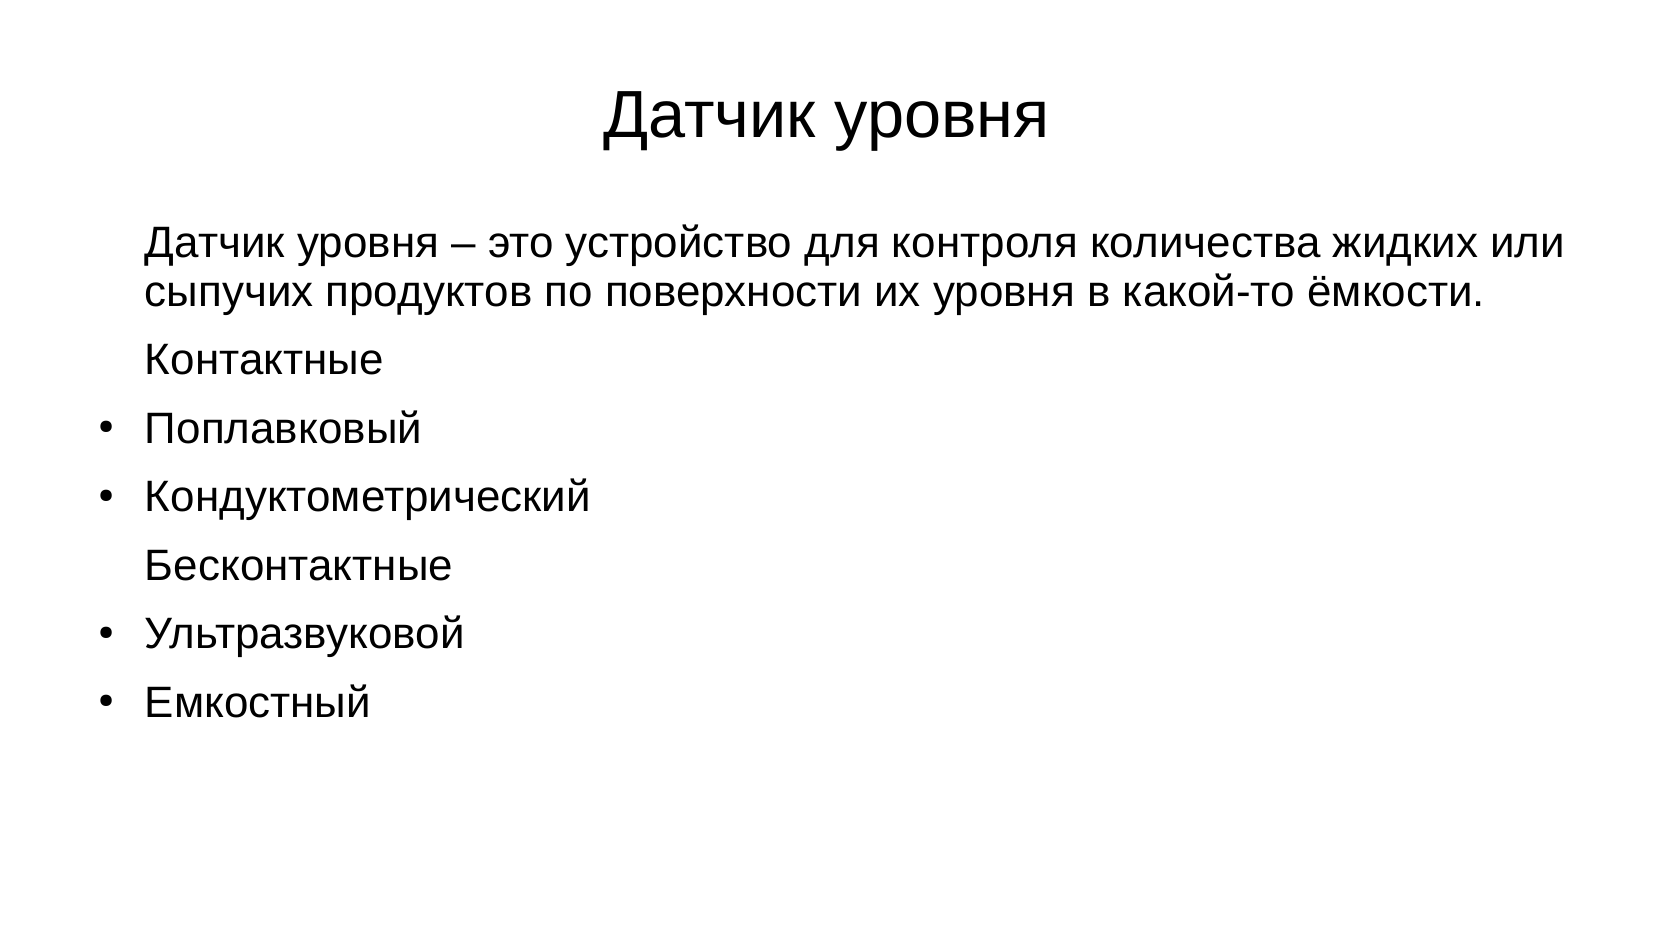

# Датчик уровня
Датчик уровня – это устройство для контроля количества жидких или сыпучих продуктов по поверхности их уровня в какой-то ёмкости.
Контактные
Поплавковый
Кондуктометрический
Бесконтактные
Ультразвуковой
Емкостный